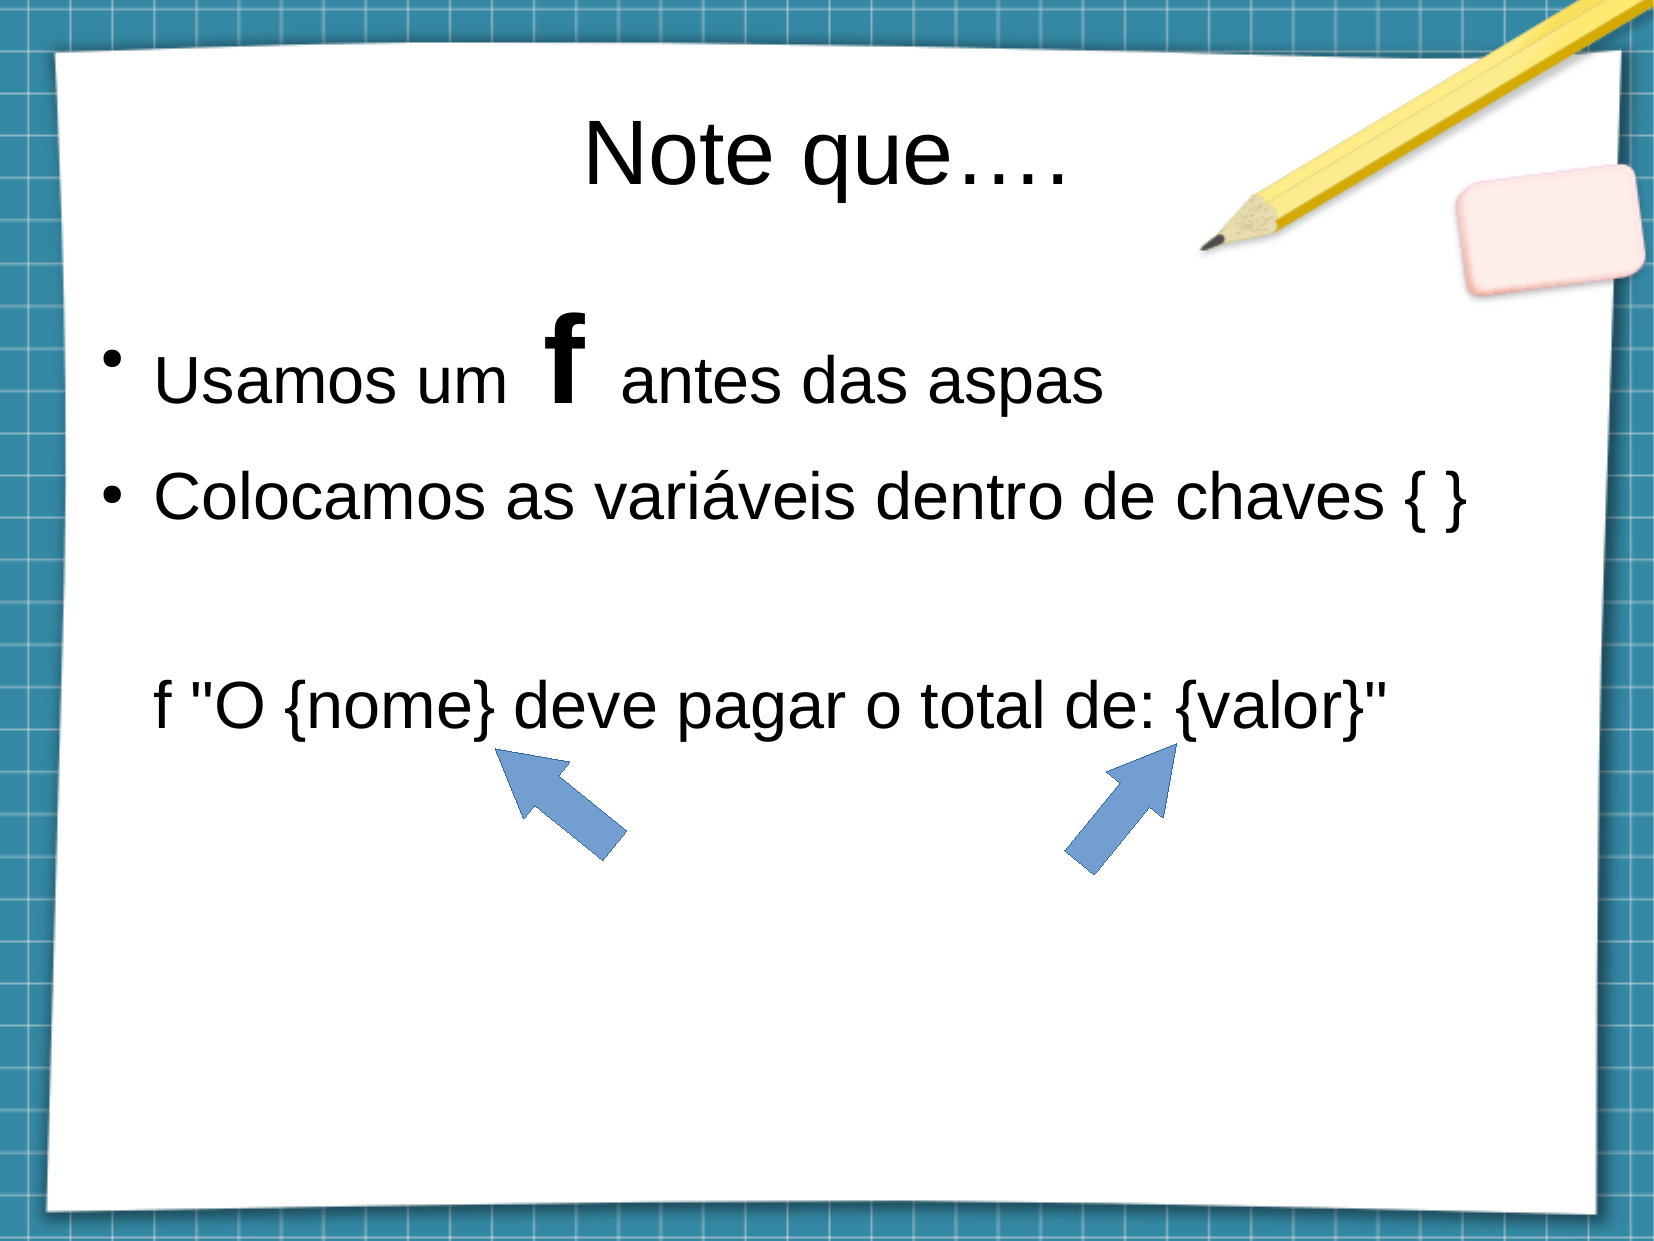

# Note que….
Usamos um f antes das aspas
Colocamos as variáveis dentro de chaves { }
f "O {nome} deve pagar o total de: {valor}"